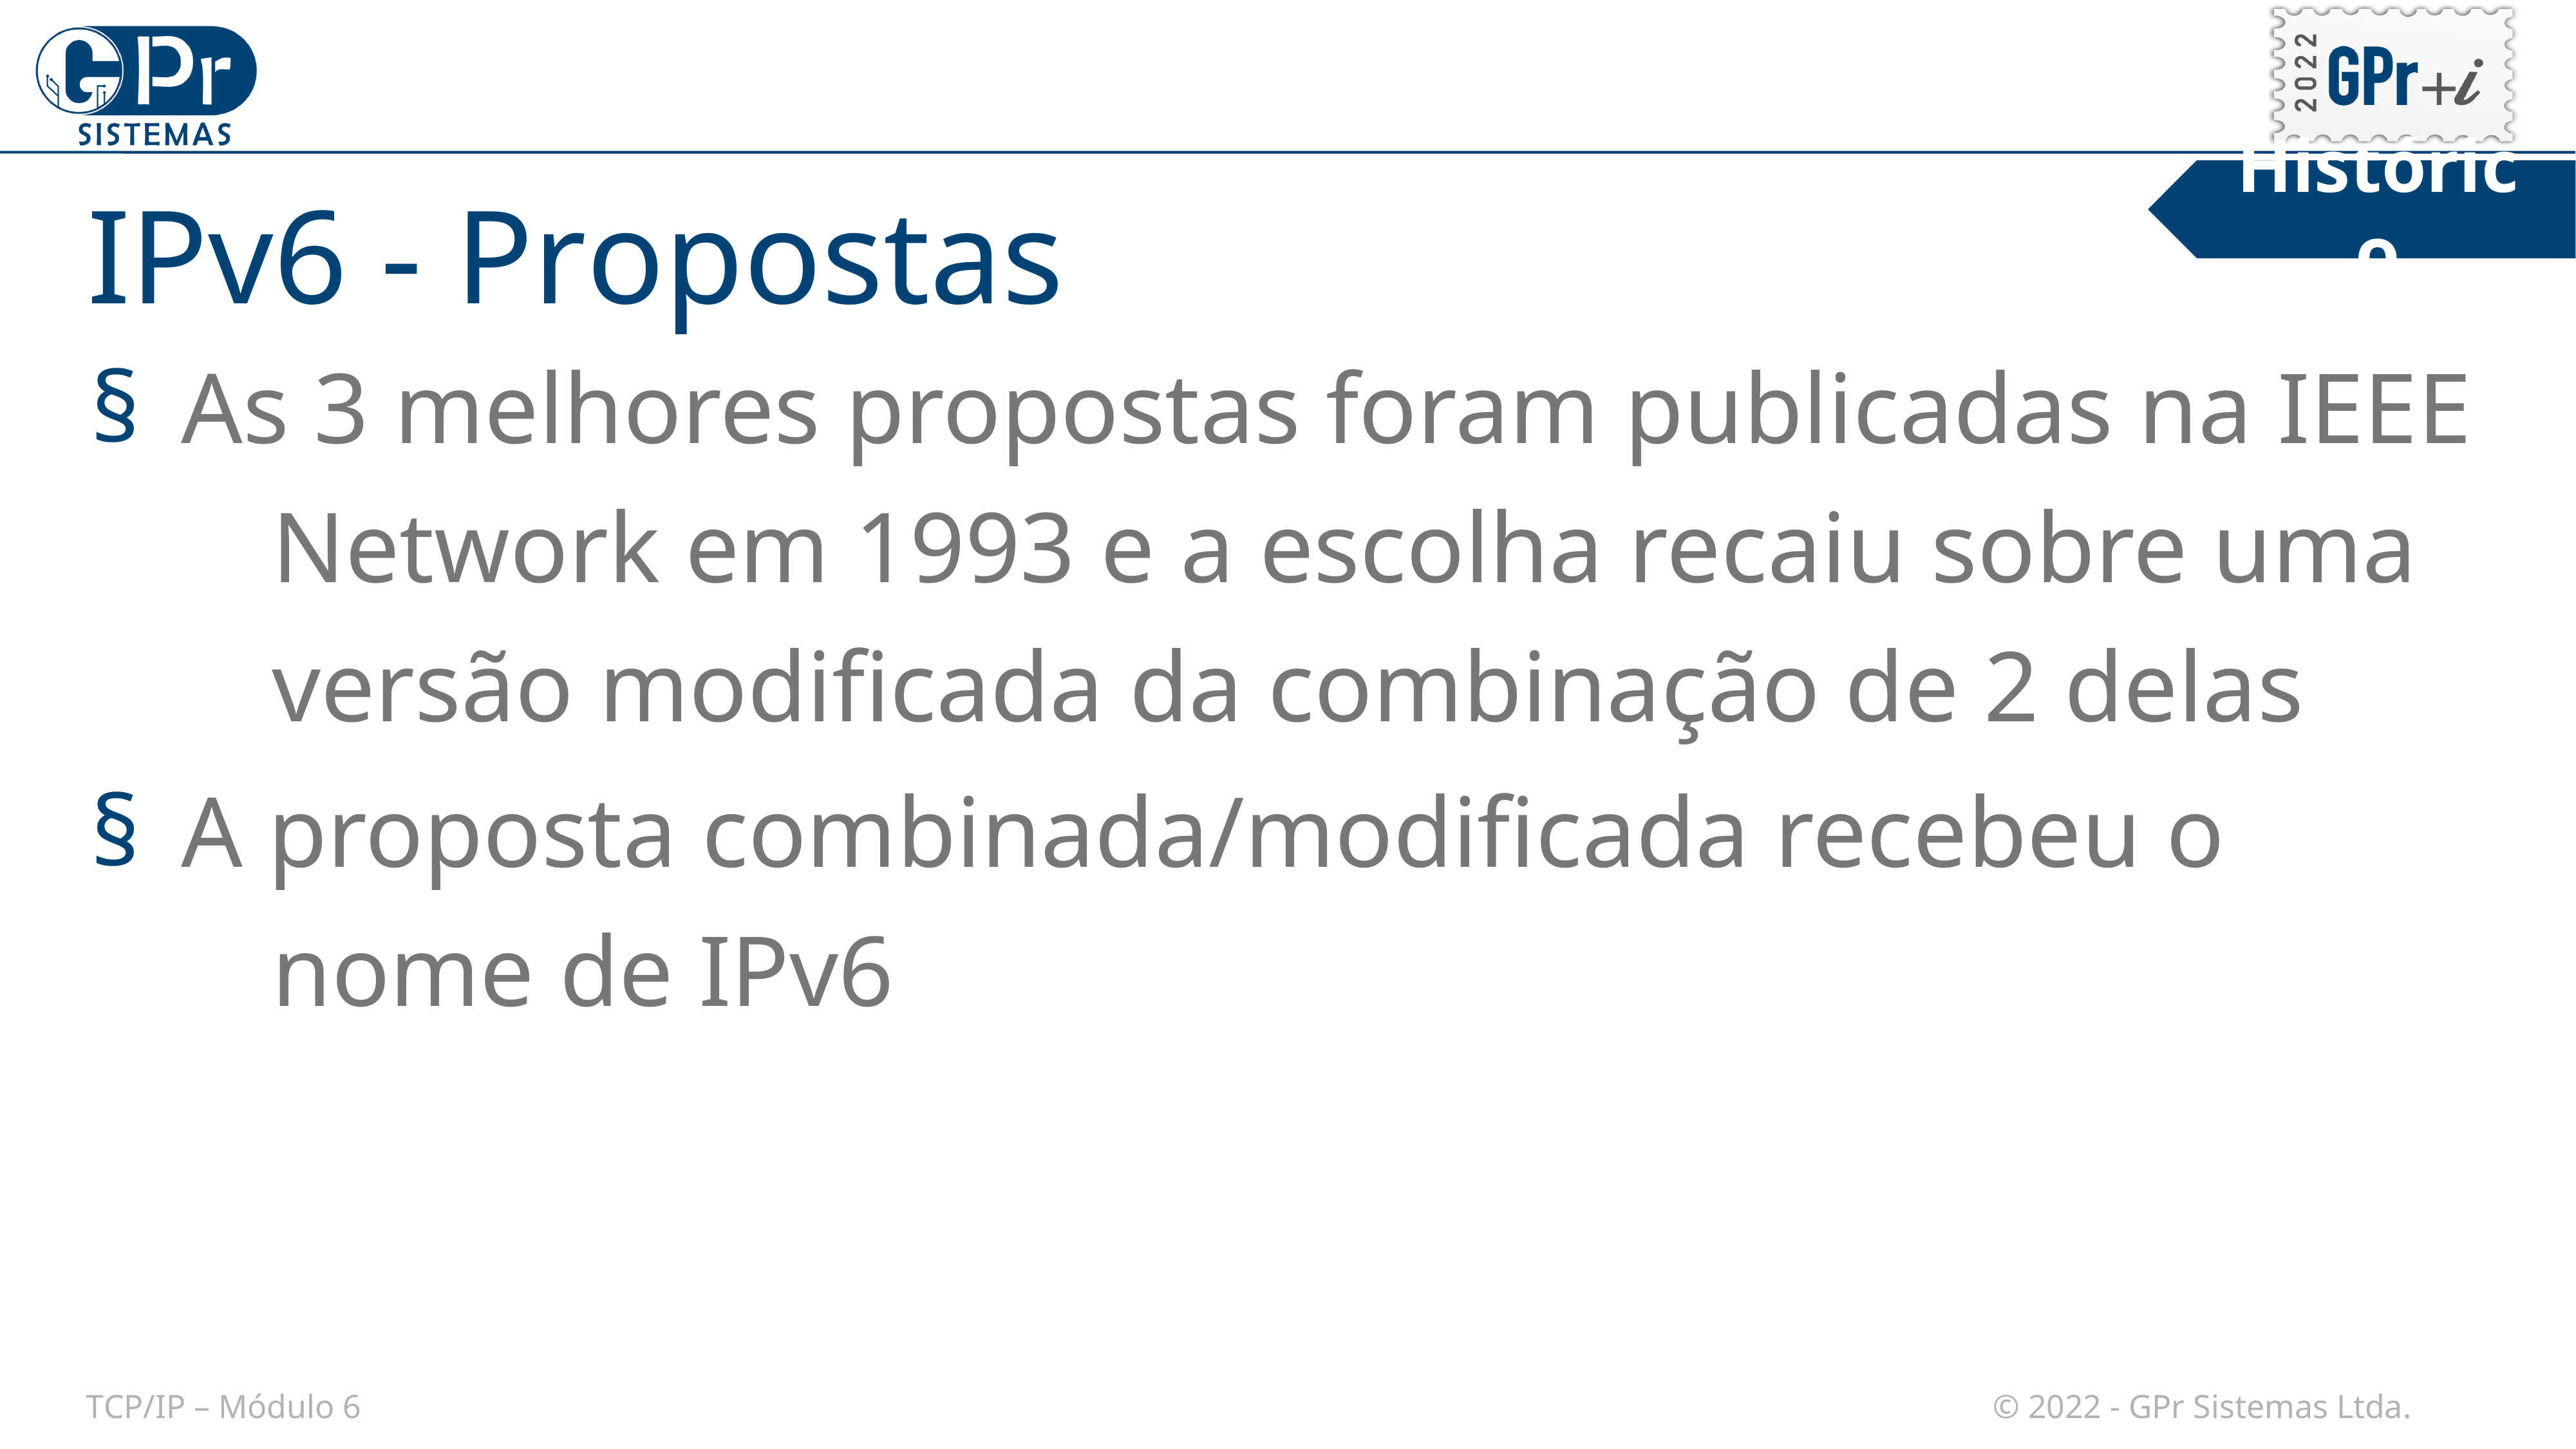

Histórico
IPv6 - Propostas
# As 3 melhores propostas foram publicadas na IEEE Network em 1993 e a escolha recaiu sobre uma versão modificada da combinação de 2 delas
A proposta combinada/modificada recebeu o nome de IPv6